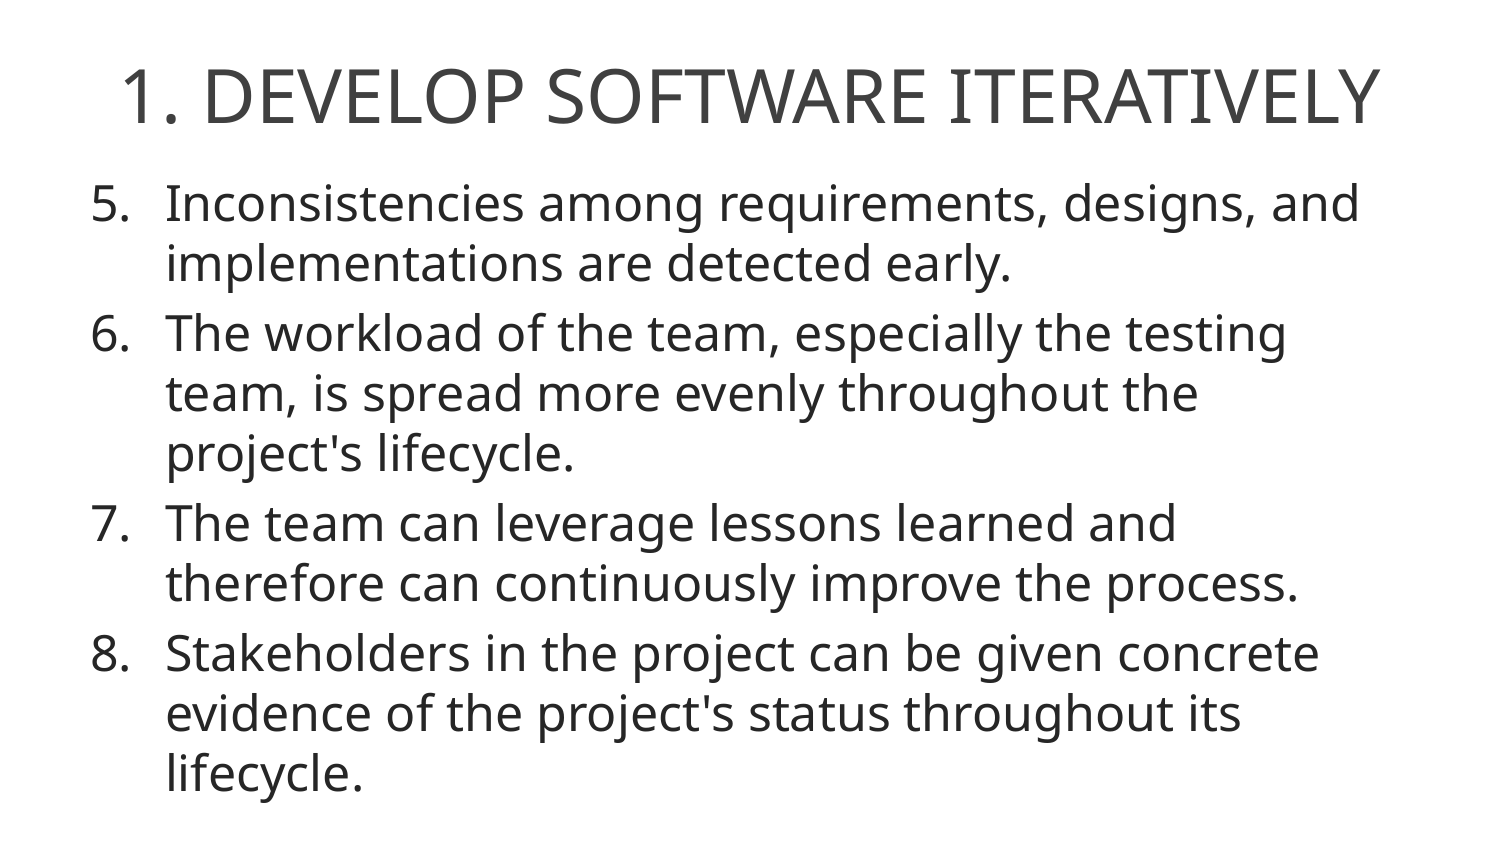

# 1. Develop software iteratively
Inconsistencies among requirements, designs, and implementations are detected early.
The workload of the team, especially the testing team, is spread more evenly throughout the project's lifecycle.
The team can leverage lessons learned and therefore can continuously improve the process.
Stakeholders in the project can be given concrete evidence of the project's status throughout its lifecycle.